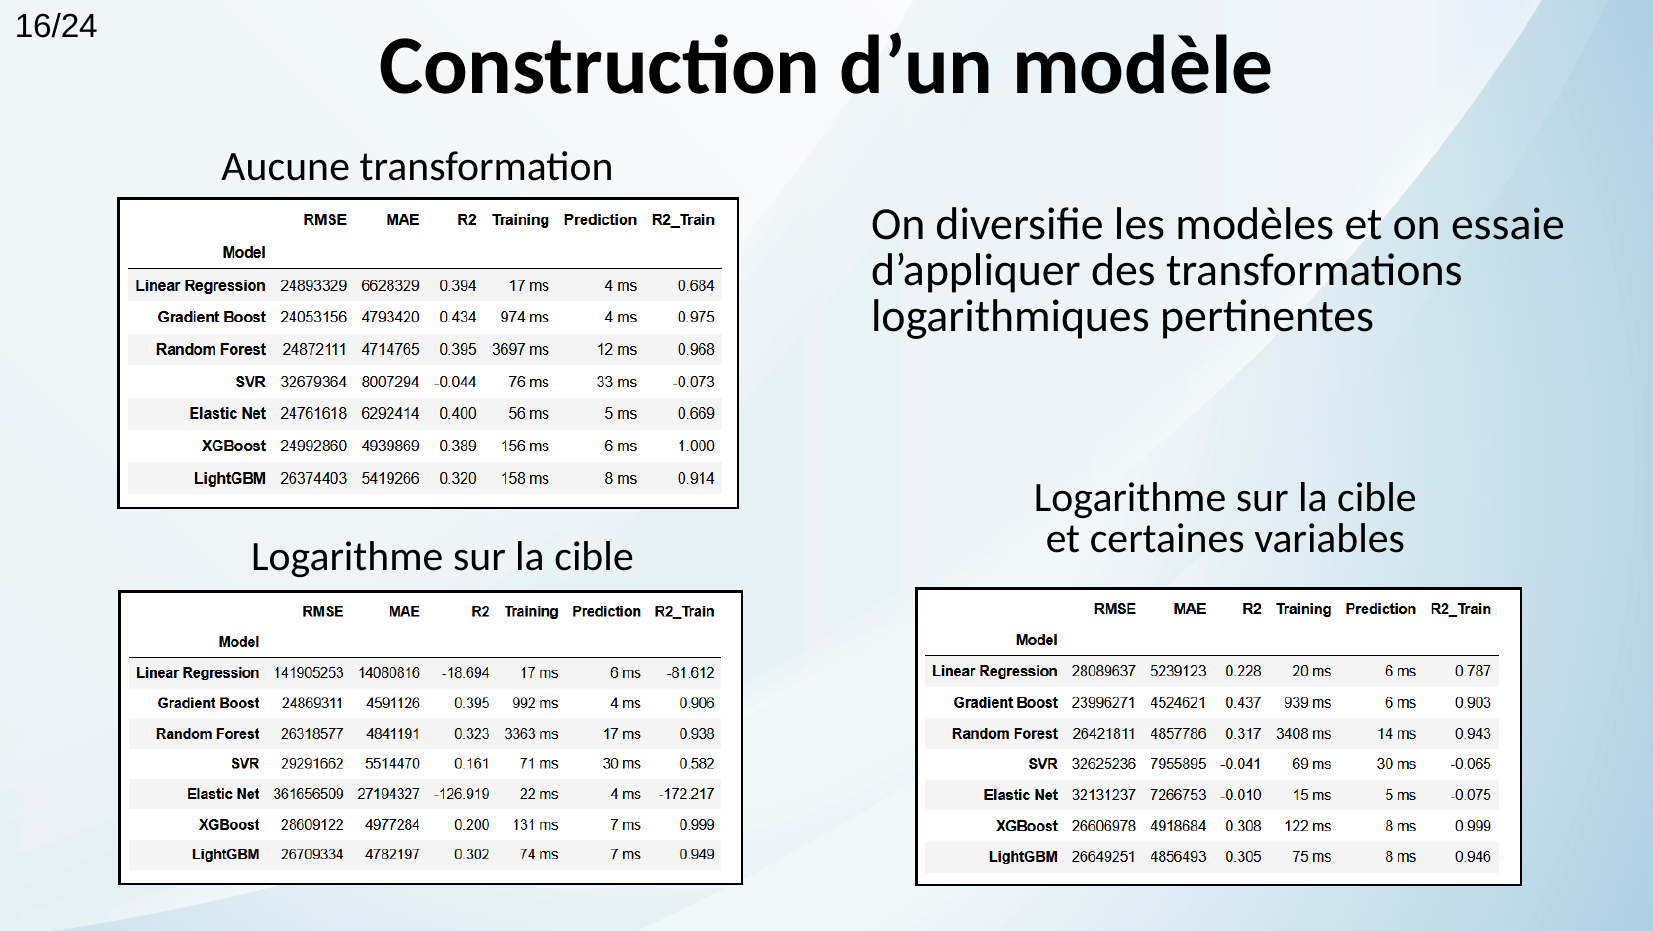

16/24
# Construction d’un modèle
Aucune transformation
On diversifie les modèles et on essaie d’appliquer des transformations logarithmiques pertinentes
Logarithme sur la cible et certaines variables
Logarithme sur la cible